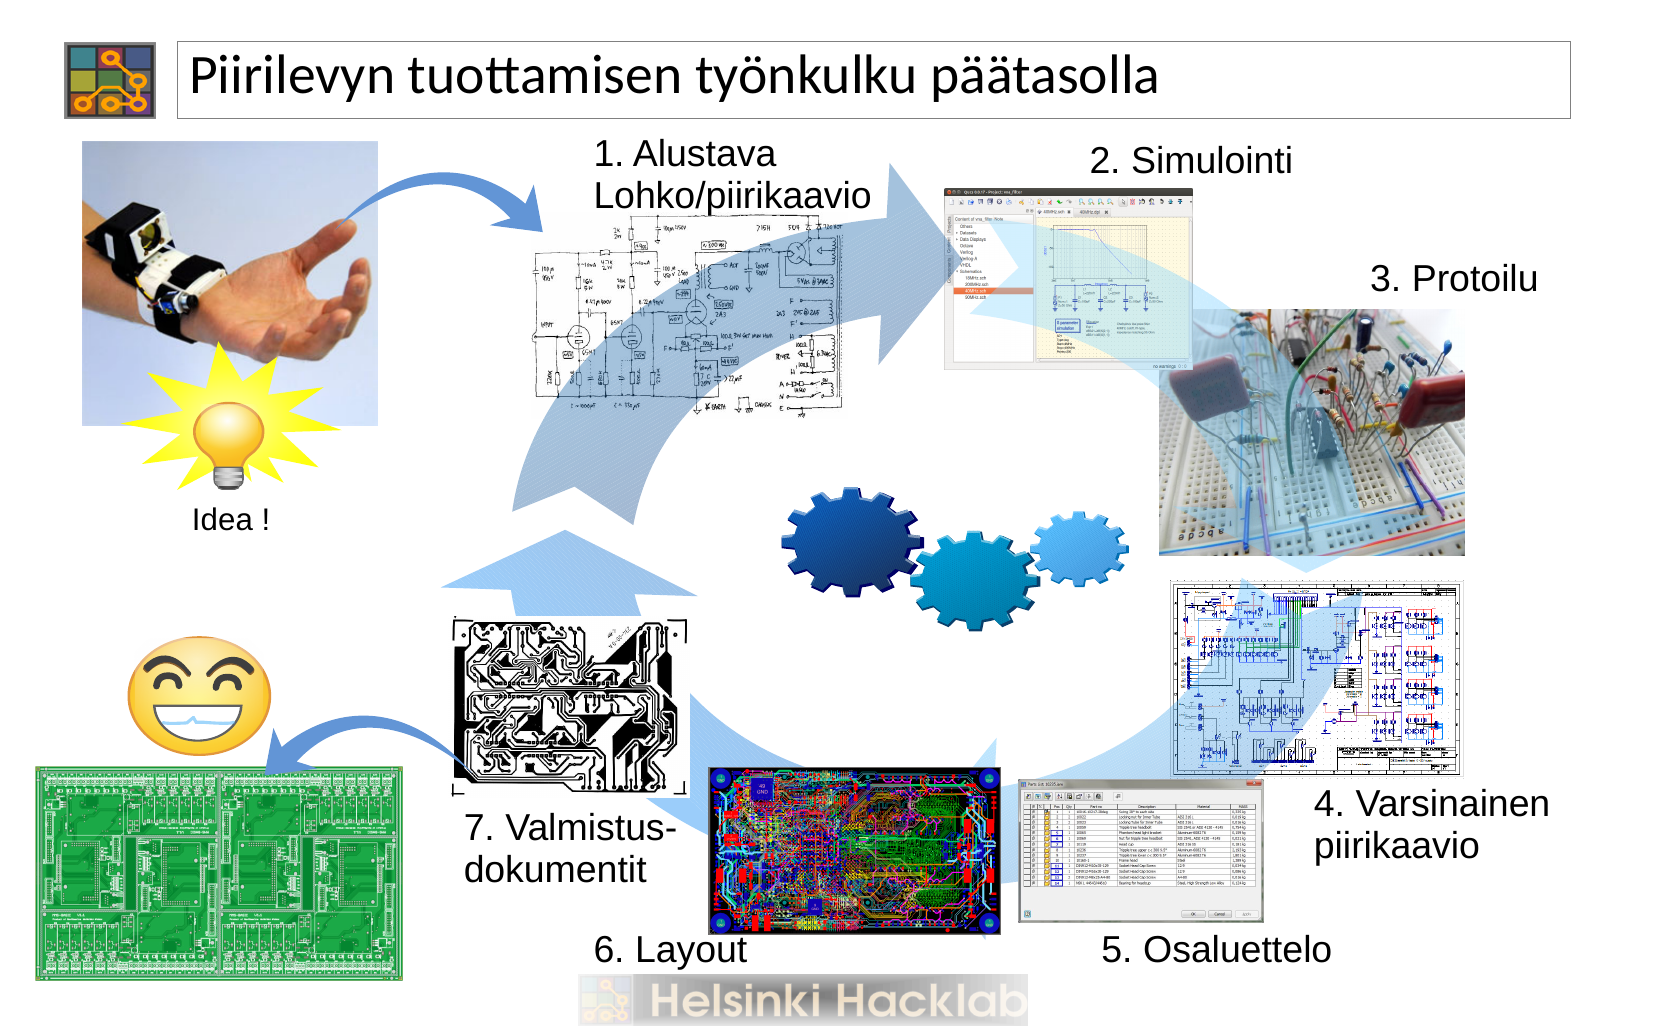

# Piirilevyn tuottamisen työnkulku päätasolla
1. Alustava
Lohko/piirikaavio
2. Simulointi
3. Protoilu
Idea !
4. Varsinainen
piirikaavio
7. Valmistus-
dokumentit
6. Layout
5. Osaluettelo